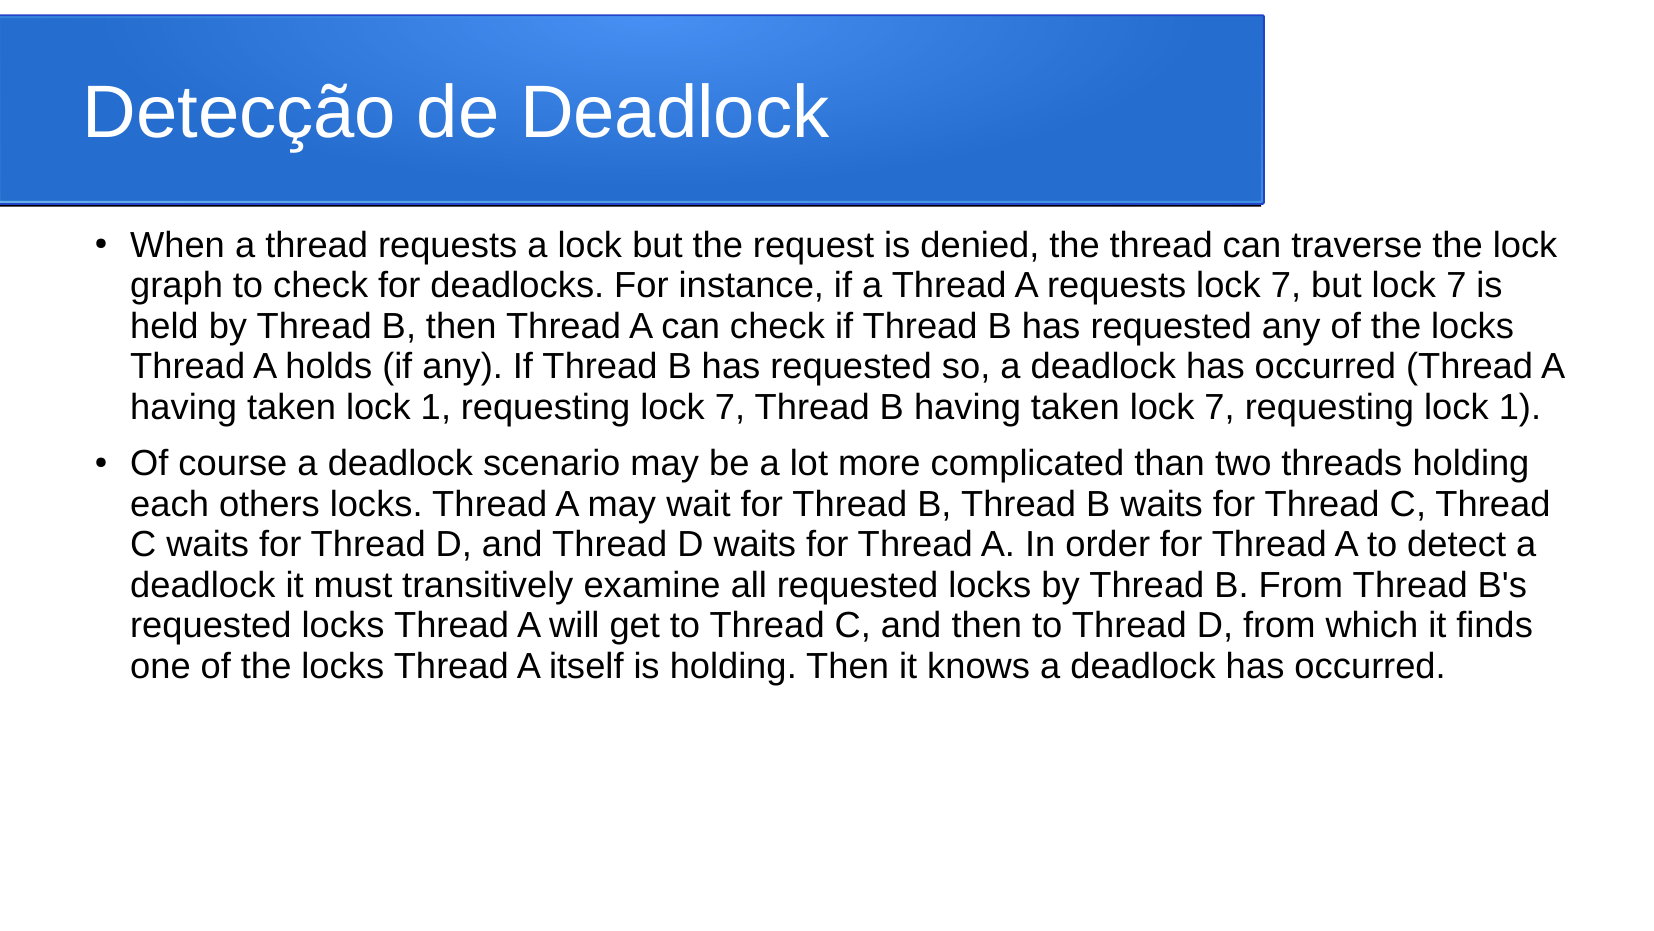

# Detecção de Deadlock
When a thread requests a lock but the request is denied, the thread can traverse the lock graph to check for deadlocks. For instance, if a Thread A requests lock 7, but lock 7 is held by Thread B, then Thread A can check if Thread B has requested any of the locks Thread A holds (if any). If Thread B has requested so, a deadlock has occurred (Thread A having taken lock 1, requesting lock 7, Thread B having taken lock 7, requesting lock 1).
Of course a deadlock scenario may be a lot more complicated than two threads holding each others locks. Thread A may wait for Thread B, Thread B waits for Thread C, Thread C waits for Thread D, and Thread D waits for Thread A. In order for Thread A to detect a deadlock it must transitively examine all requested locks by Thread B. From Thread B's requested locks Thread A will get to Thread C, and then to Thread D, from which it finds one of the locks Thread A itself is holding. Then it knows a deadlock has occurred.